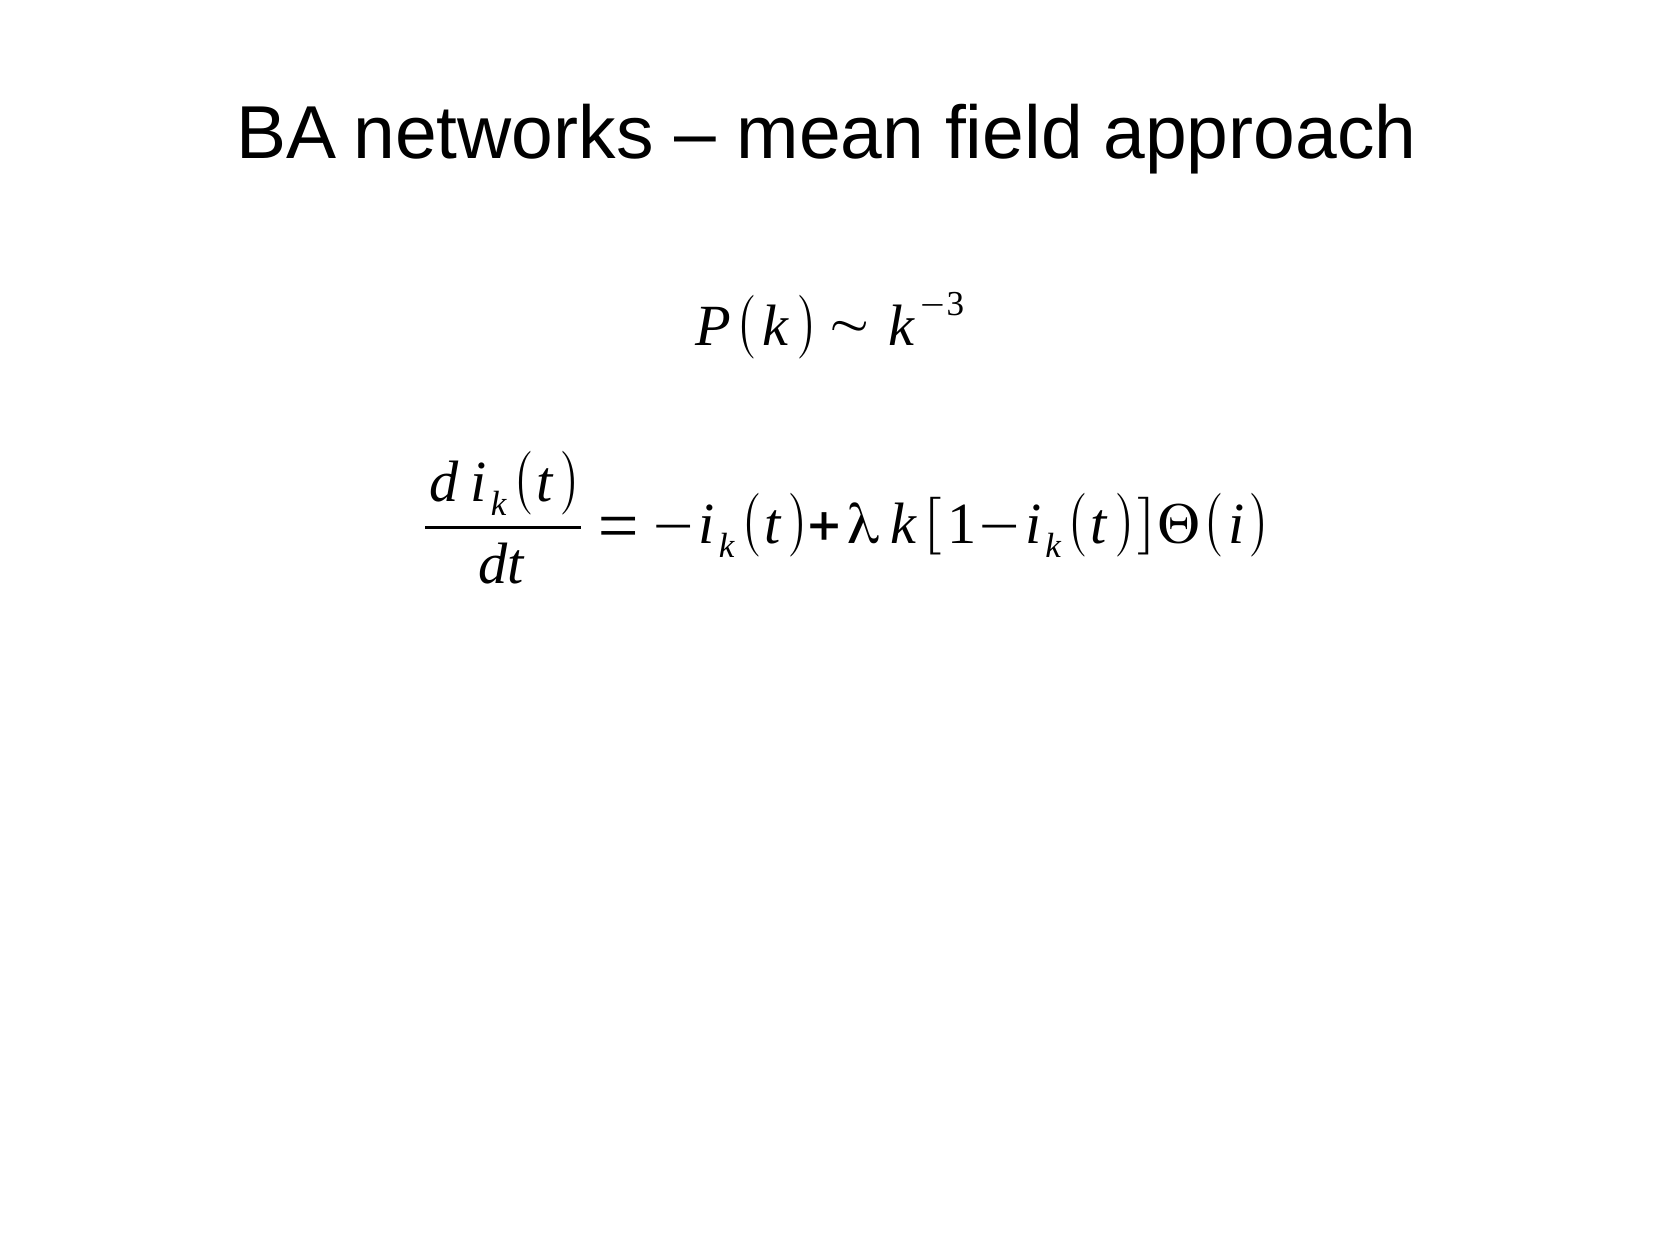

# BA networks – mean field approach